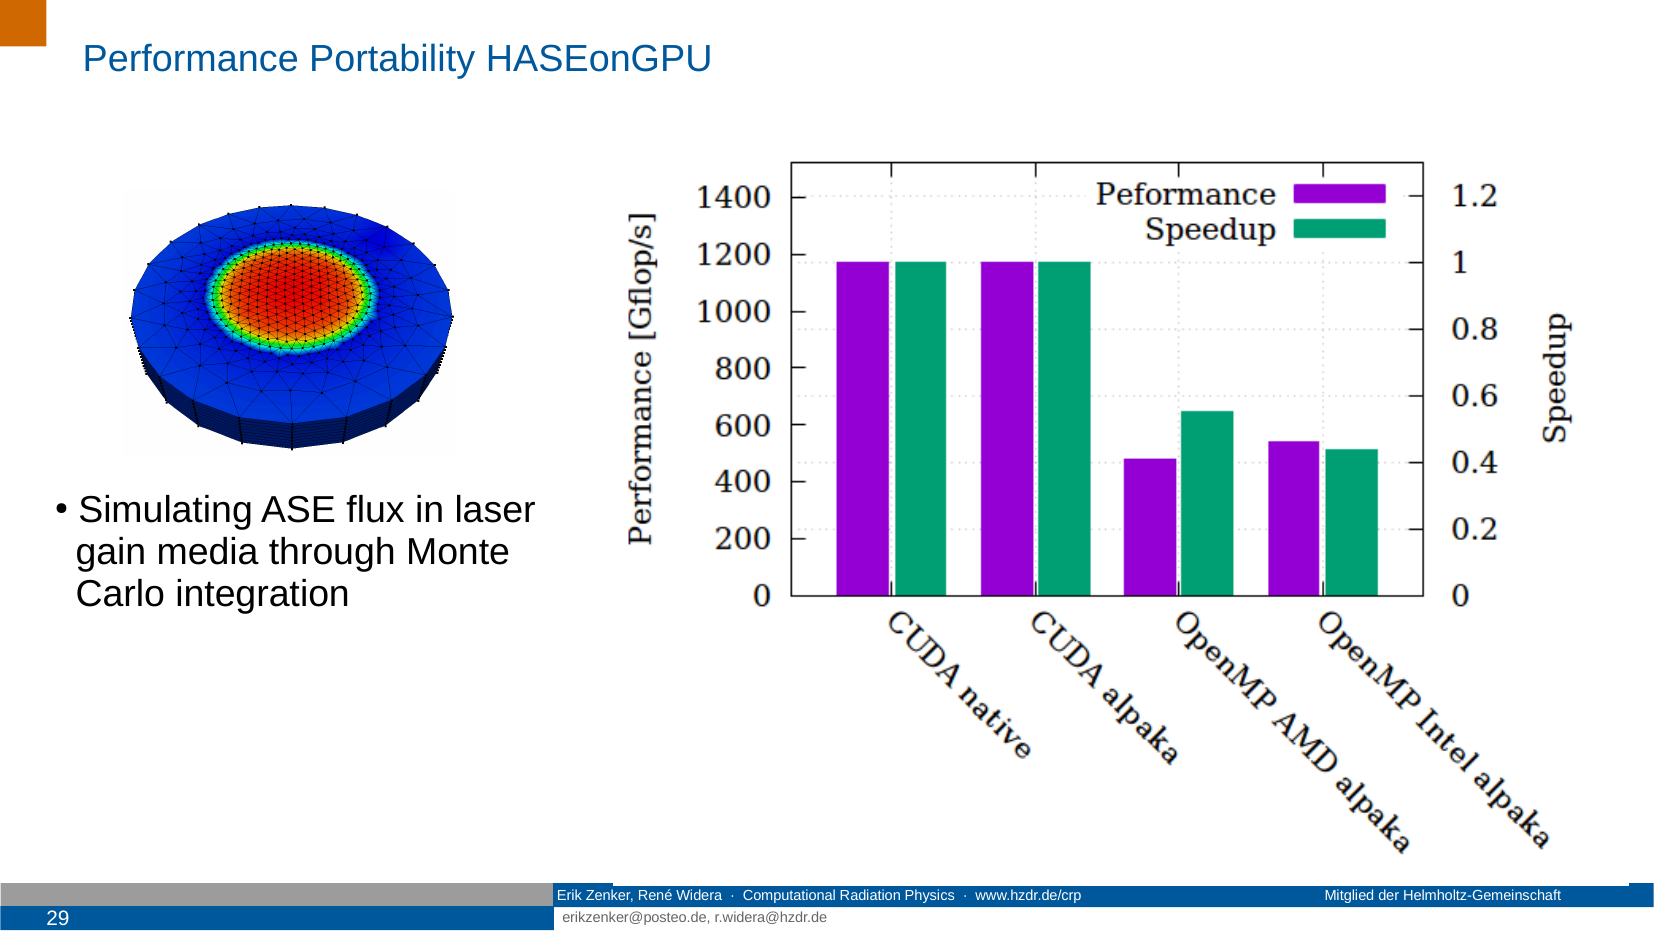

# Performance Portability HASEonGPU
 Simulating ASE flux in laser gain media through Monte Carlo integration